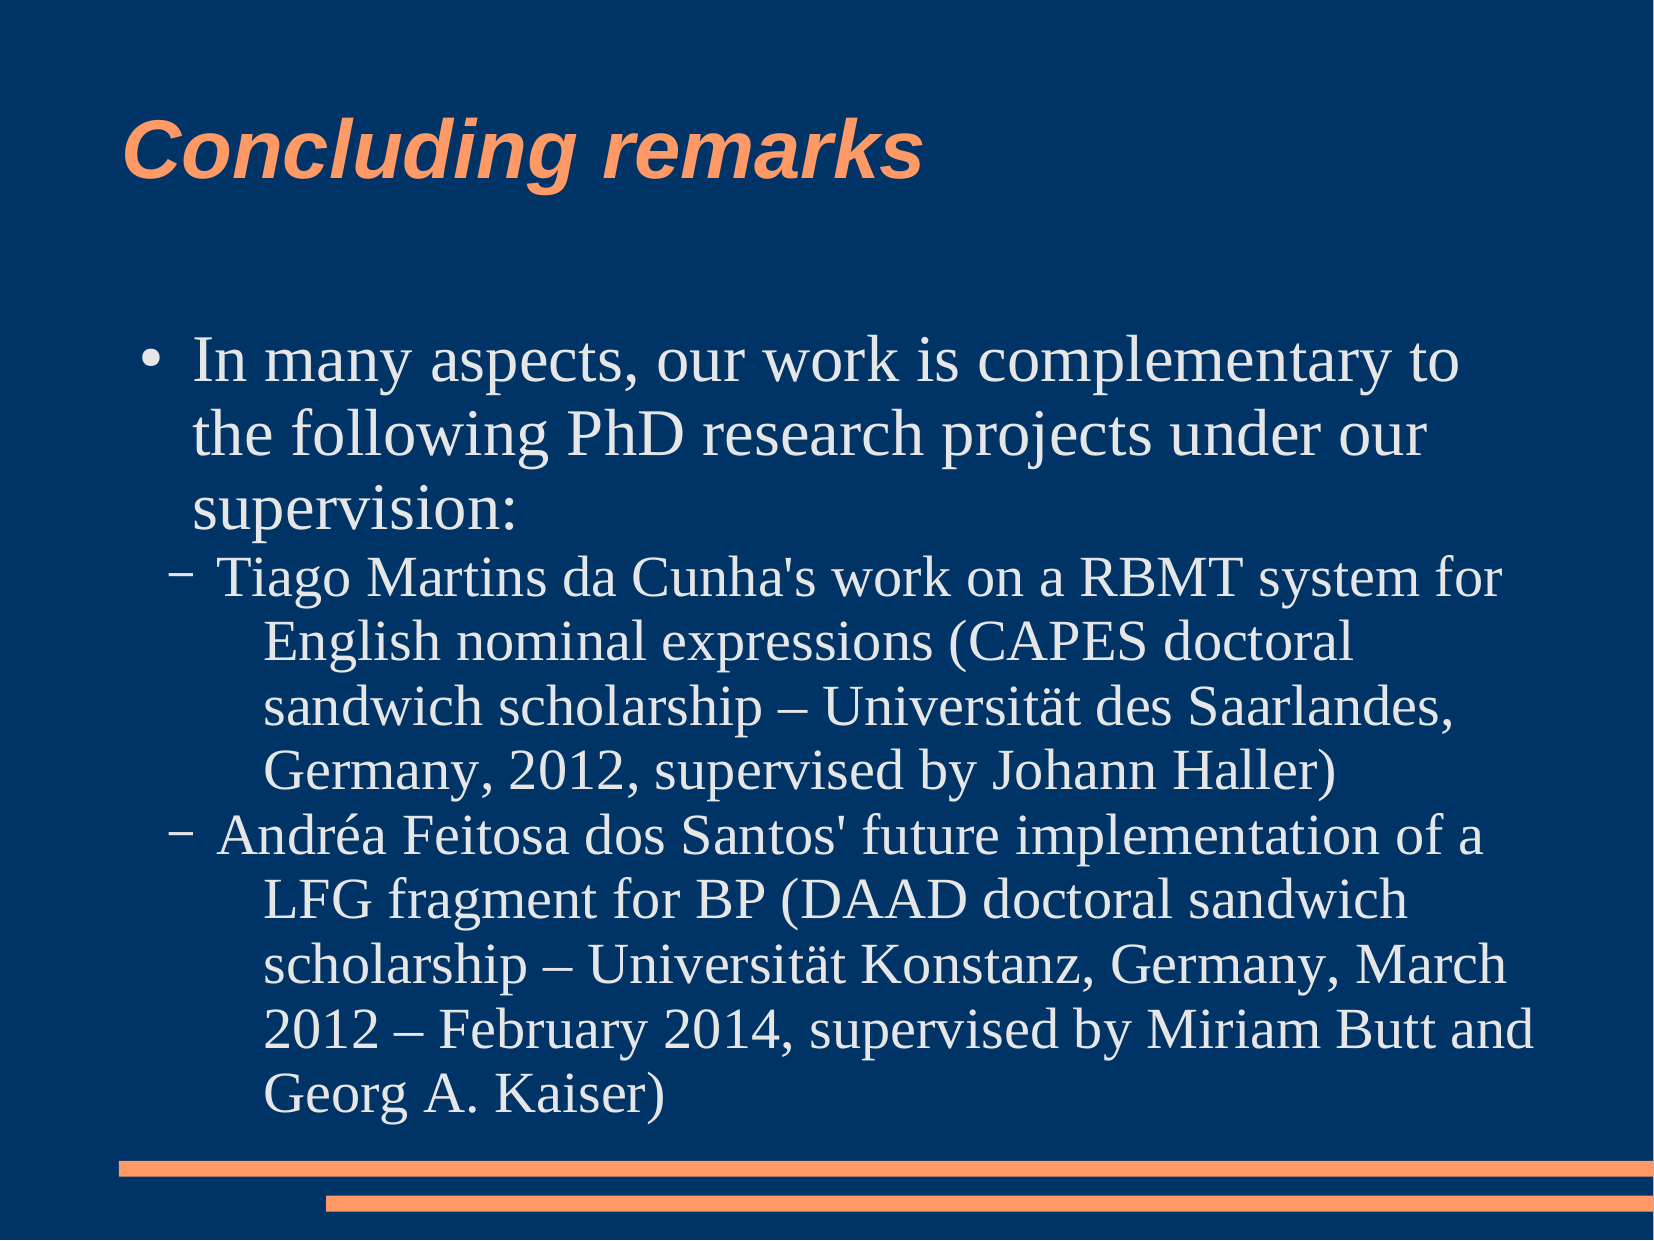

# Concluding remarks
In many aspects, our work is complementary to the following PhD research projects under our supervision:
Tiago Martins da Cunha's work on a RBMT system for English nominal expressions (CAPES doctoral sandwich scholarship – Universität des Saarlandes, Germany, 2012, supervised by Johann Haller)
Andréa Feitosa dos Santos' future implementation of a LFG fragment for BP (DAAD doctoral sandwich scholarship – Universität Konstanz, Germany, March 2012 – February 2014, supervised by Miriam Butt and Georg A. Kaiser)